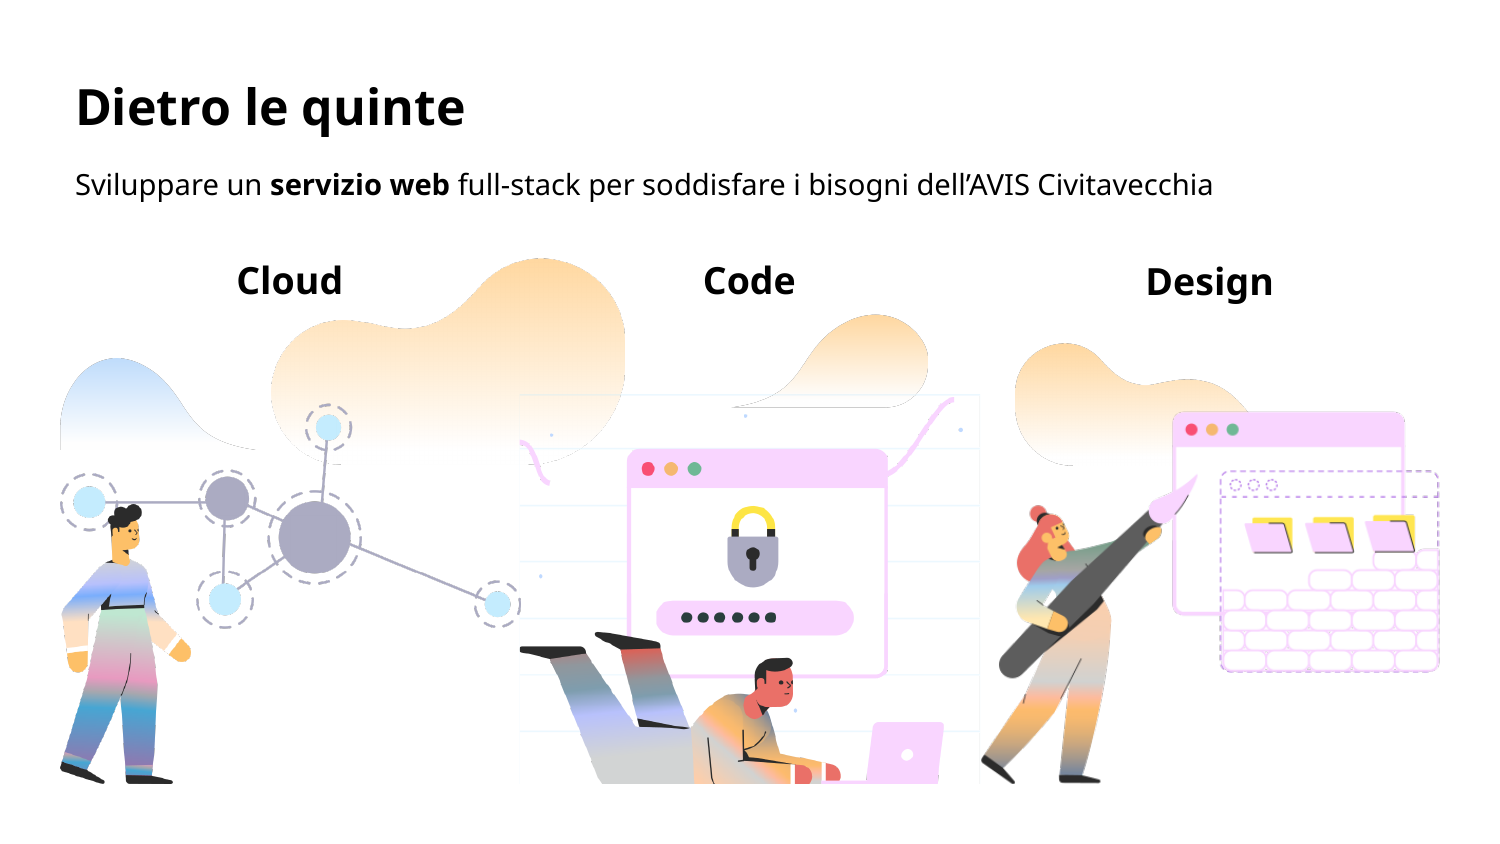

Dietro le quinte
# Sviluppare un servizio web full-stack per soddisfare i bisogni dell’AVIS Civitavecchia
Cloud
Code
Design